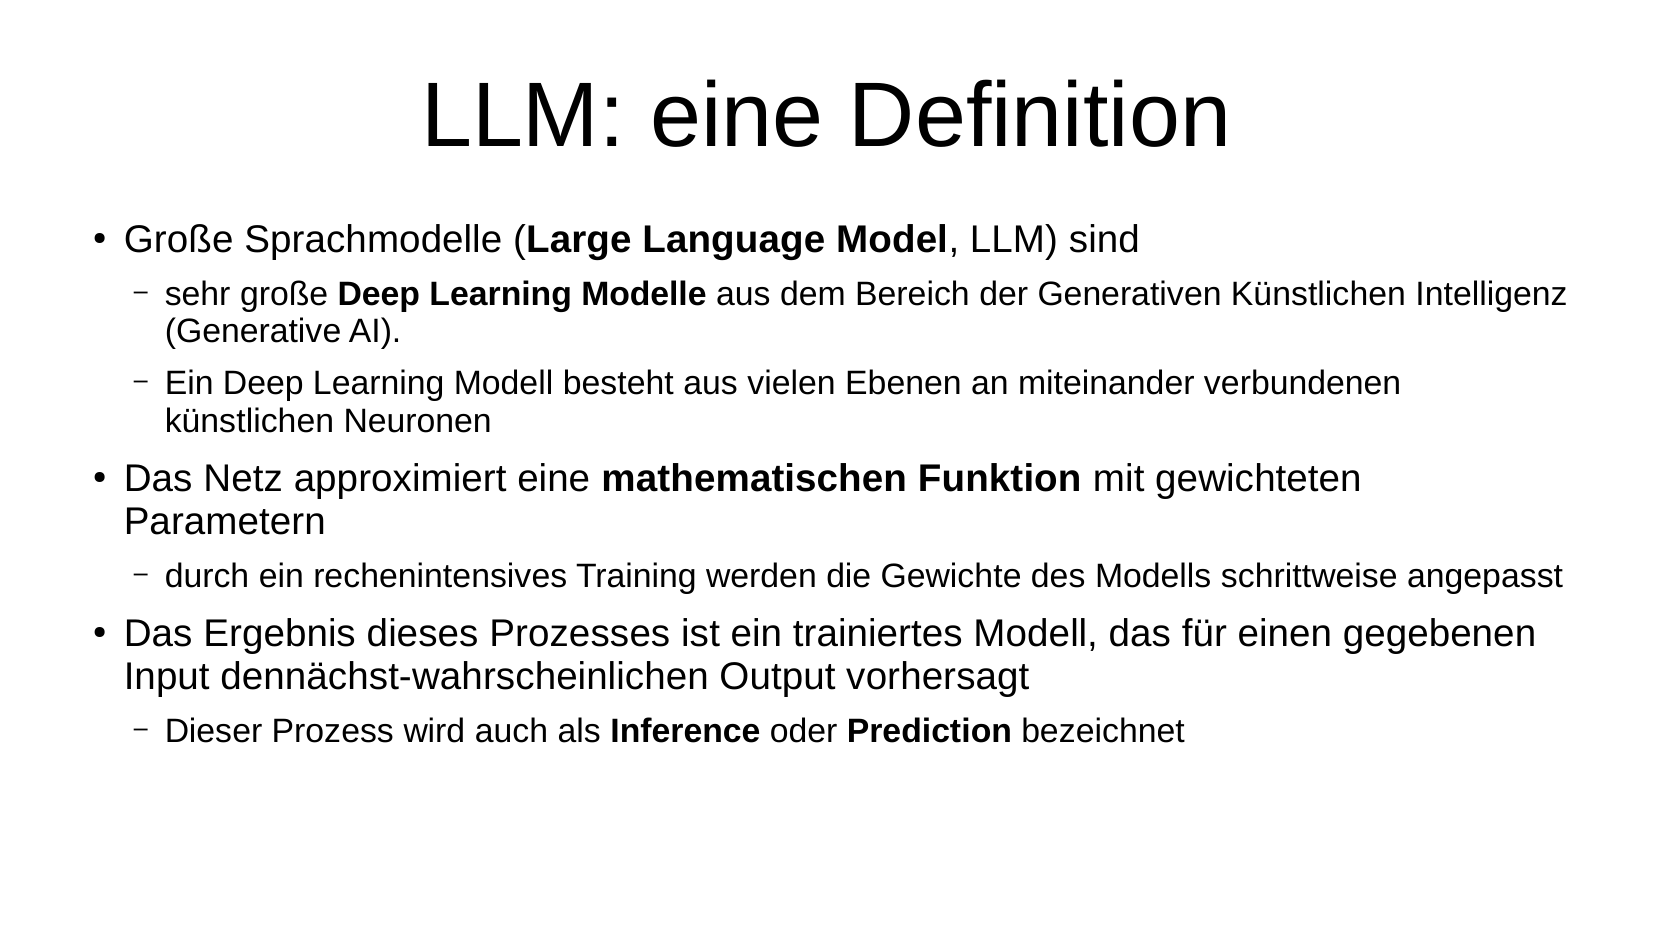

# LLM: eine Definition
Große Sprachmodelle (Large Language Model, LLM) sind
sehr große Deep Learning Modelle aus dem Bereich der Generativen Künstlichen Intelligenz (Generative AI).
Ein Deep Learning Modell besteht aus vielen Ebenen an miteinander verbundenen künstlichen Neuronen
Das Netz approximiert eine mathematischen Funktion mit gewichteten Parametern
durch ein rechenintensives Training werden die Gewichte des Modells schrittweise angepasst
Das Ergebnis dieses Prozesses ist ein trainiertes Modell, das für einen gegebenen Input dennächst-wahrscheinlichen Output vorhersagt
Dieser Prozess wird auch als Inference oder Prediction bezeichnet